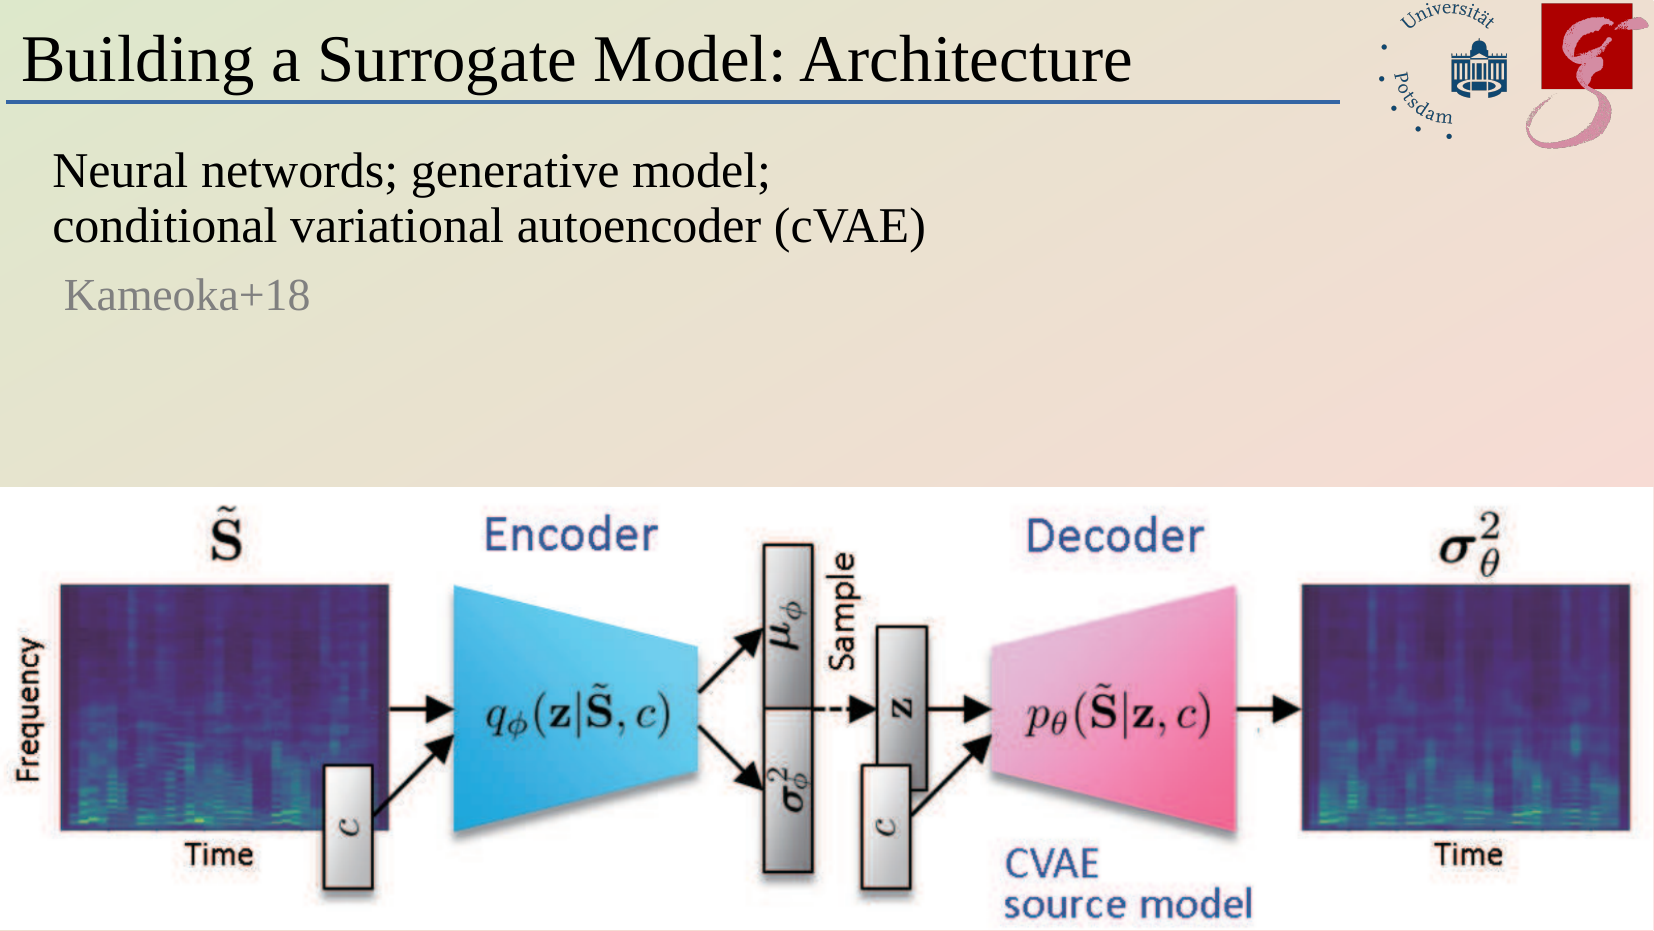

# Building a Surrogate Model: Architecture
Neural networds; generative model;
conditional variational autoencoder (cVAE)
 Kameoka+18